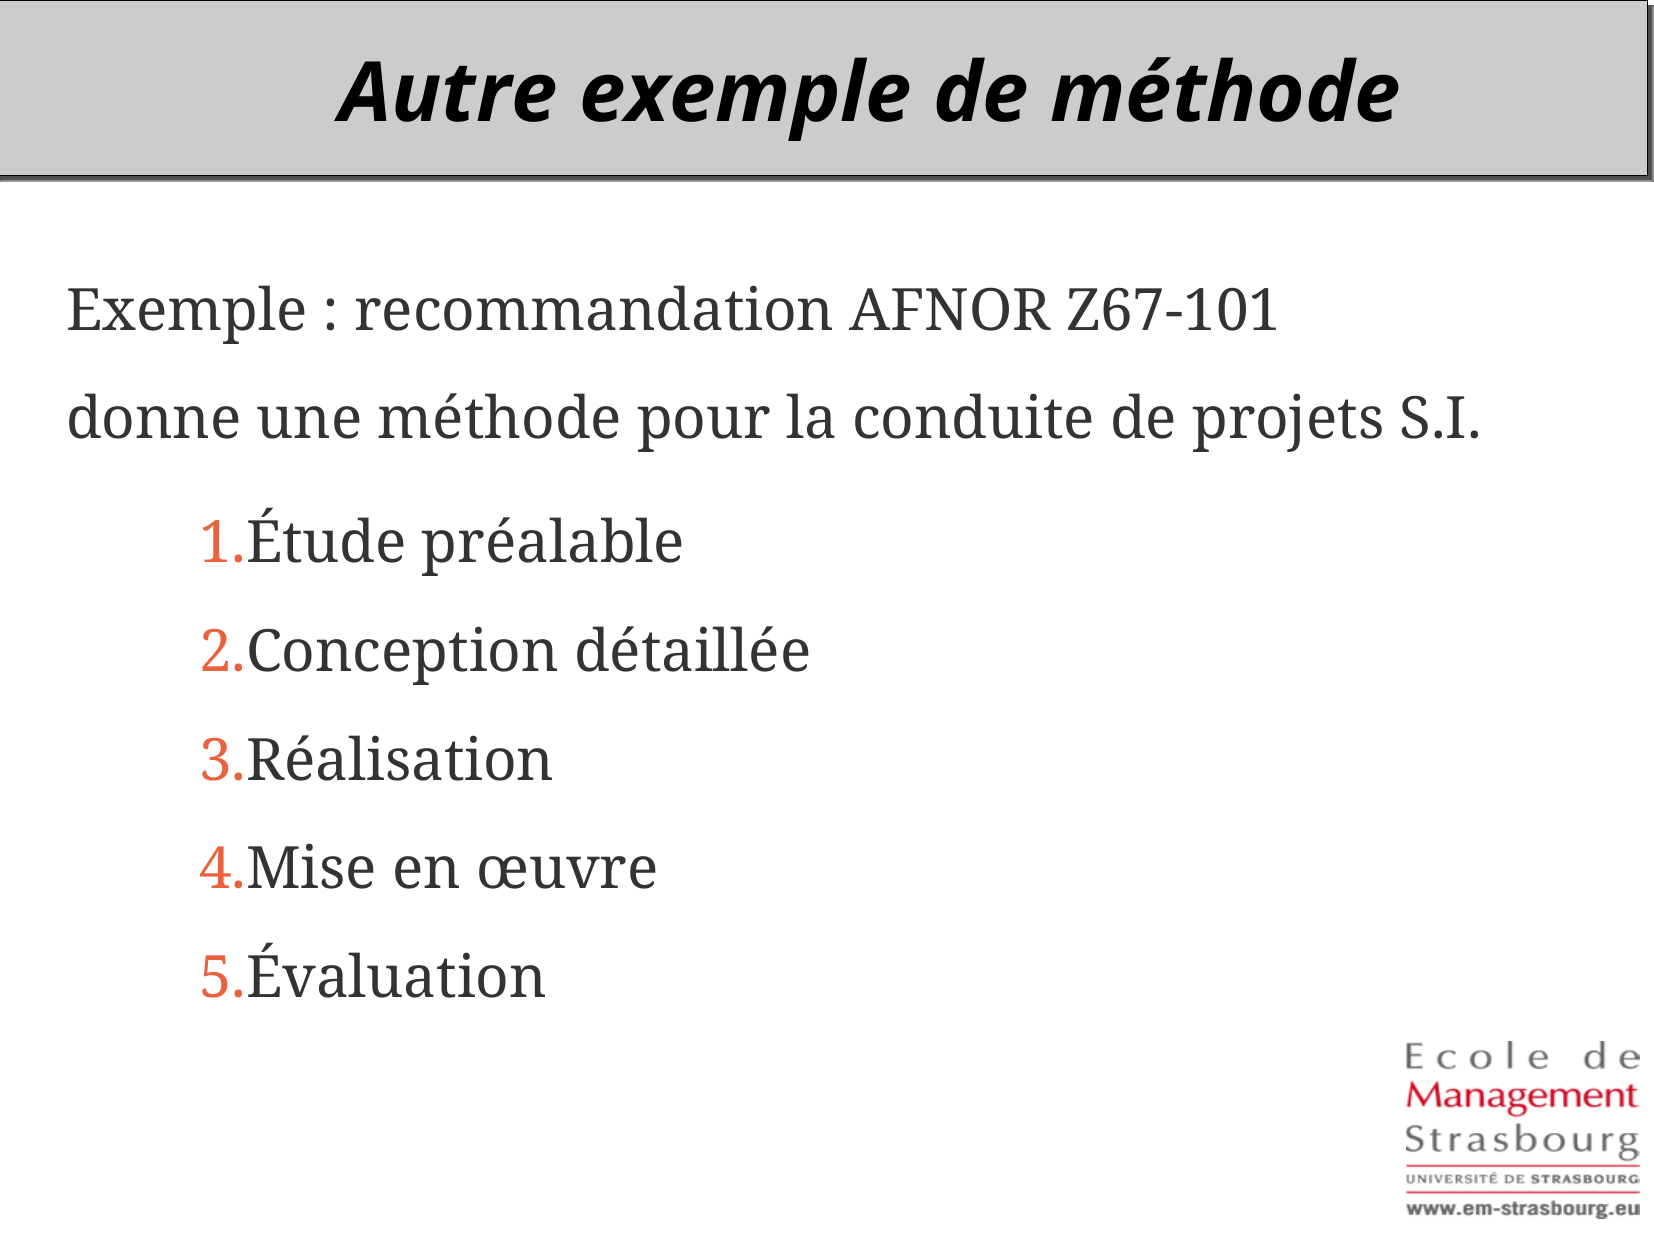

# Autre exemple de méthode
Exemple : recommandation AFNOR Z67-101
donne une méthode pour la conduite de projets S.I.
Étude préalable
Conception détaillée
Réalisation
Mise en œuvre
Évaluation